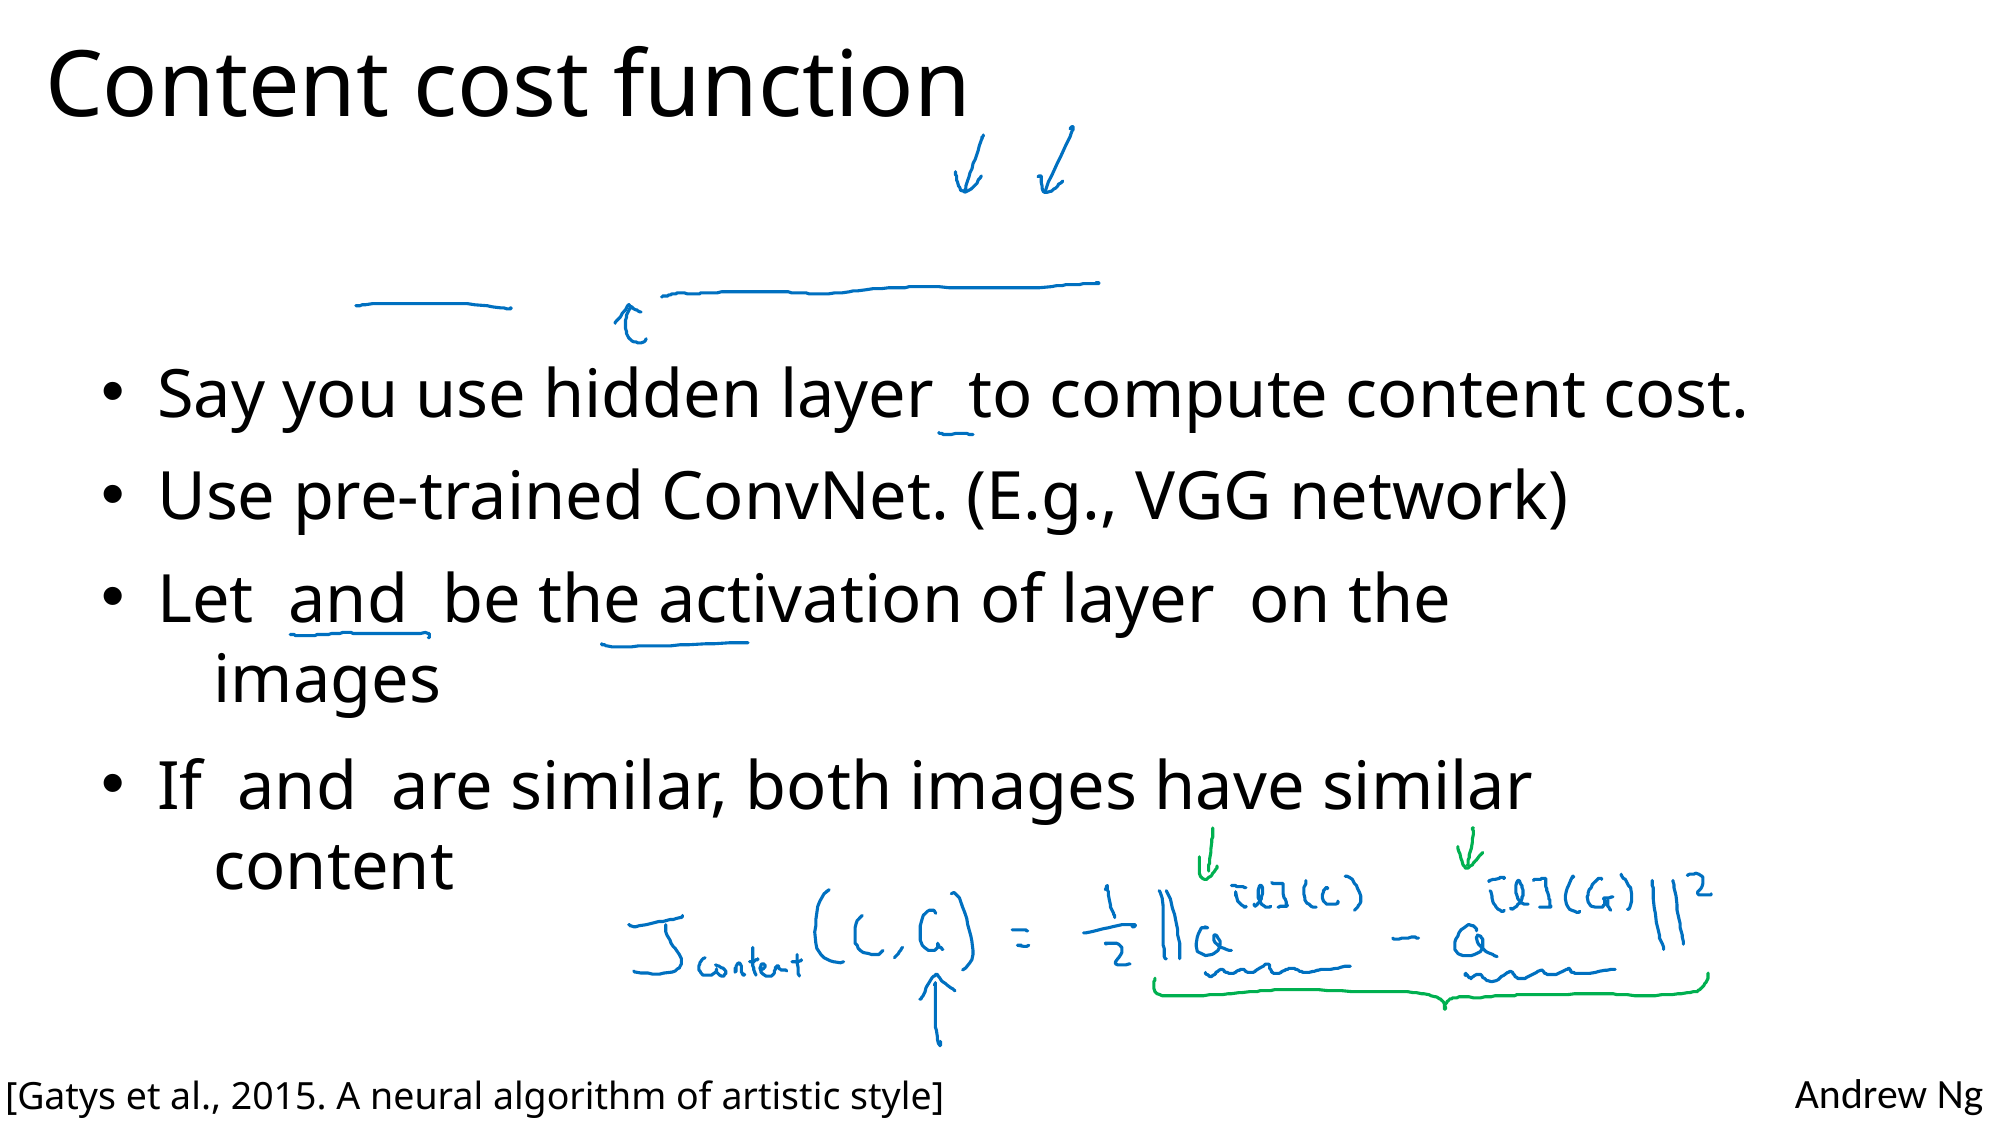

# Content cost function
Say you use hidden layer to compute content cost.
Use pre-trained ConvNet. (E.g., VGG network)
Let and be the activation of layer on the images
If and are similar, both images have similar content
[Gatys et al., 2015. A neural algorithm of artistic style]